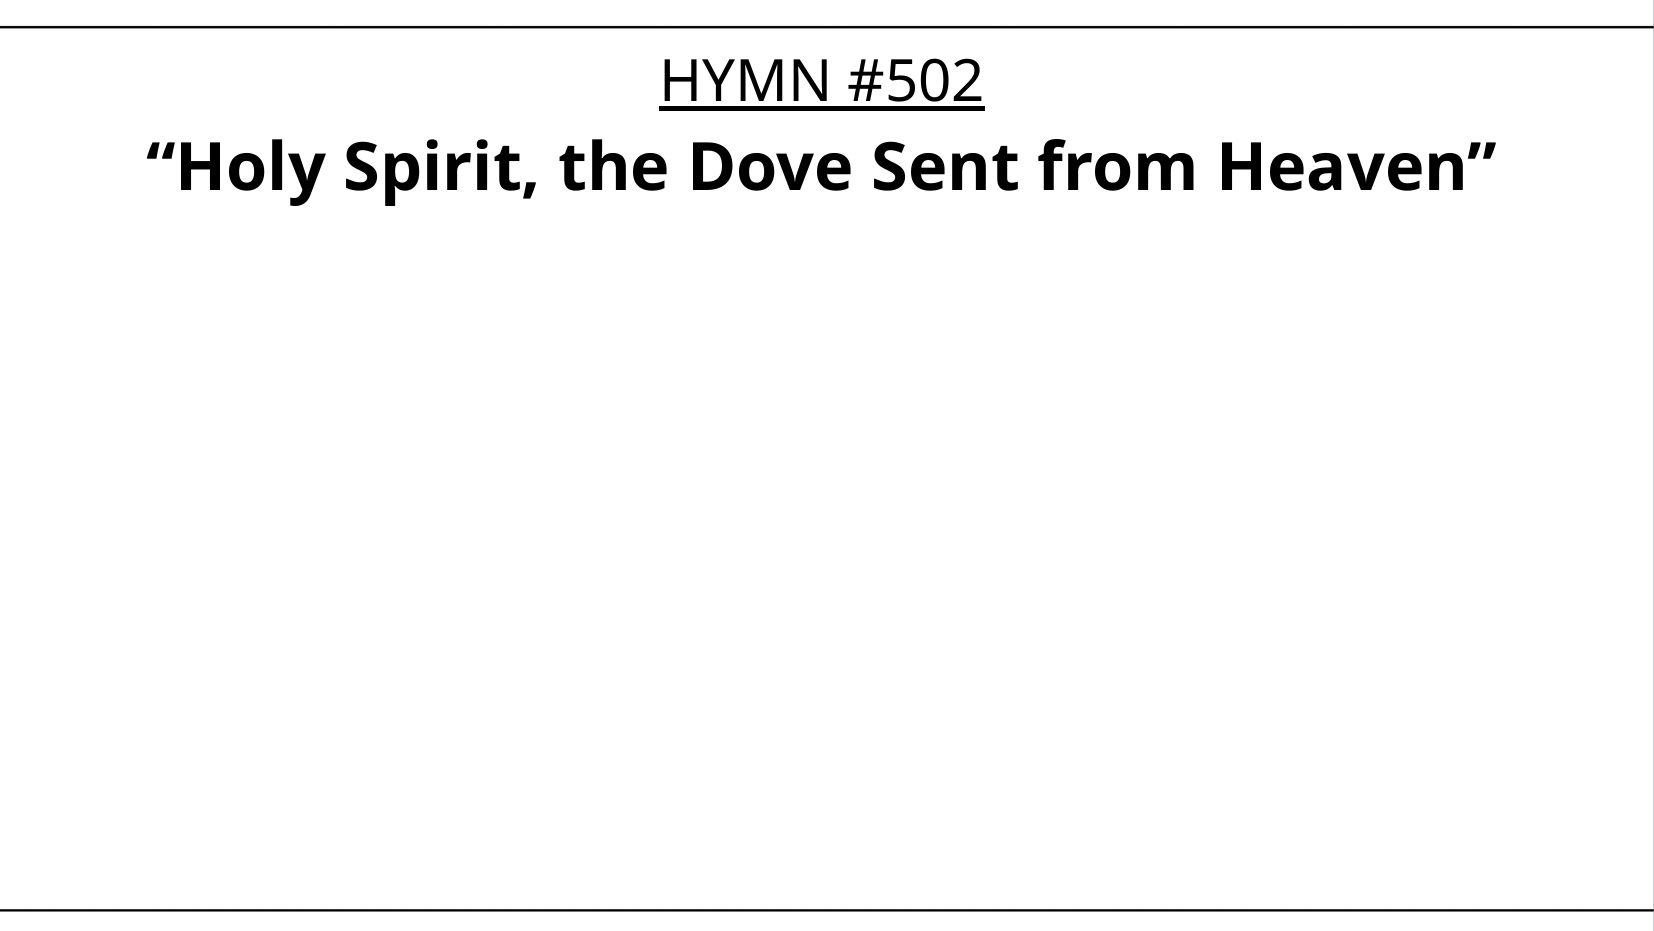

HYMN #502
“Holy Spirit, the Dove Sent from Heaven”